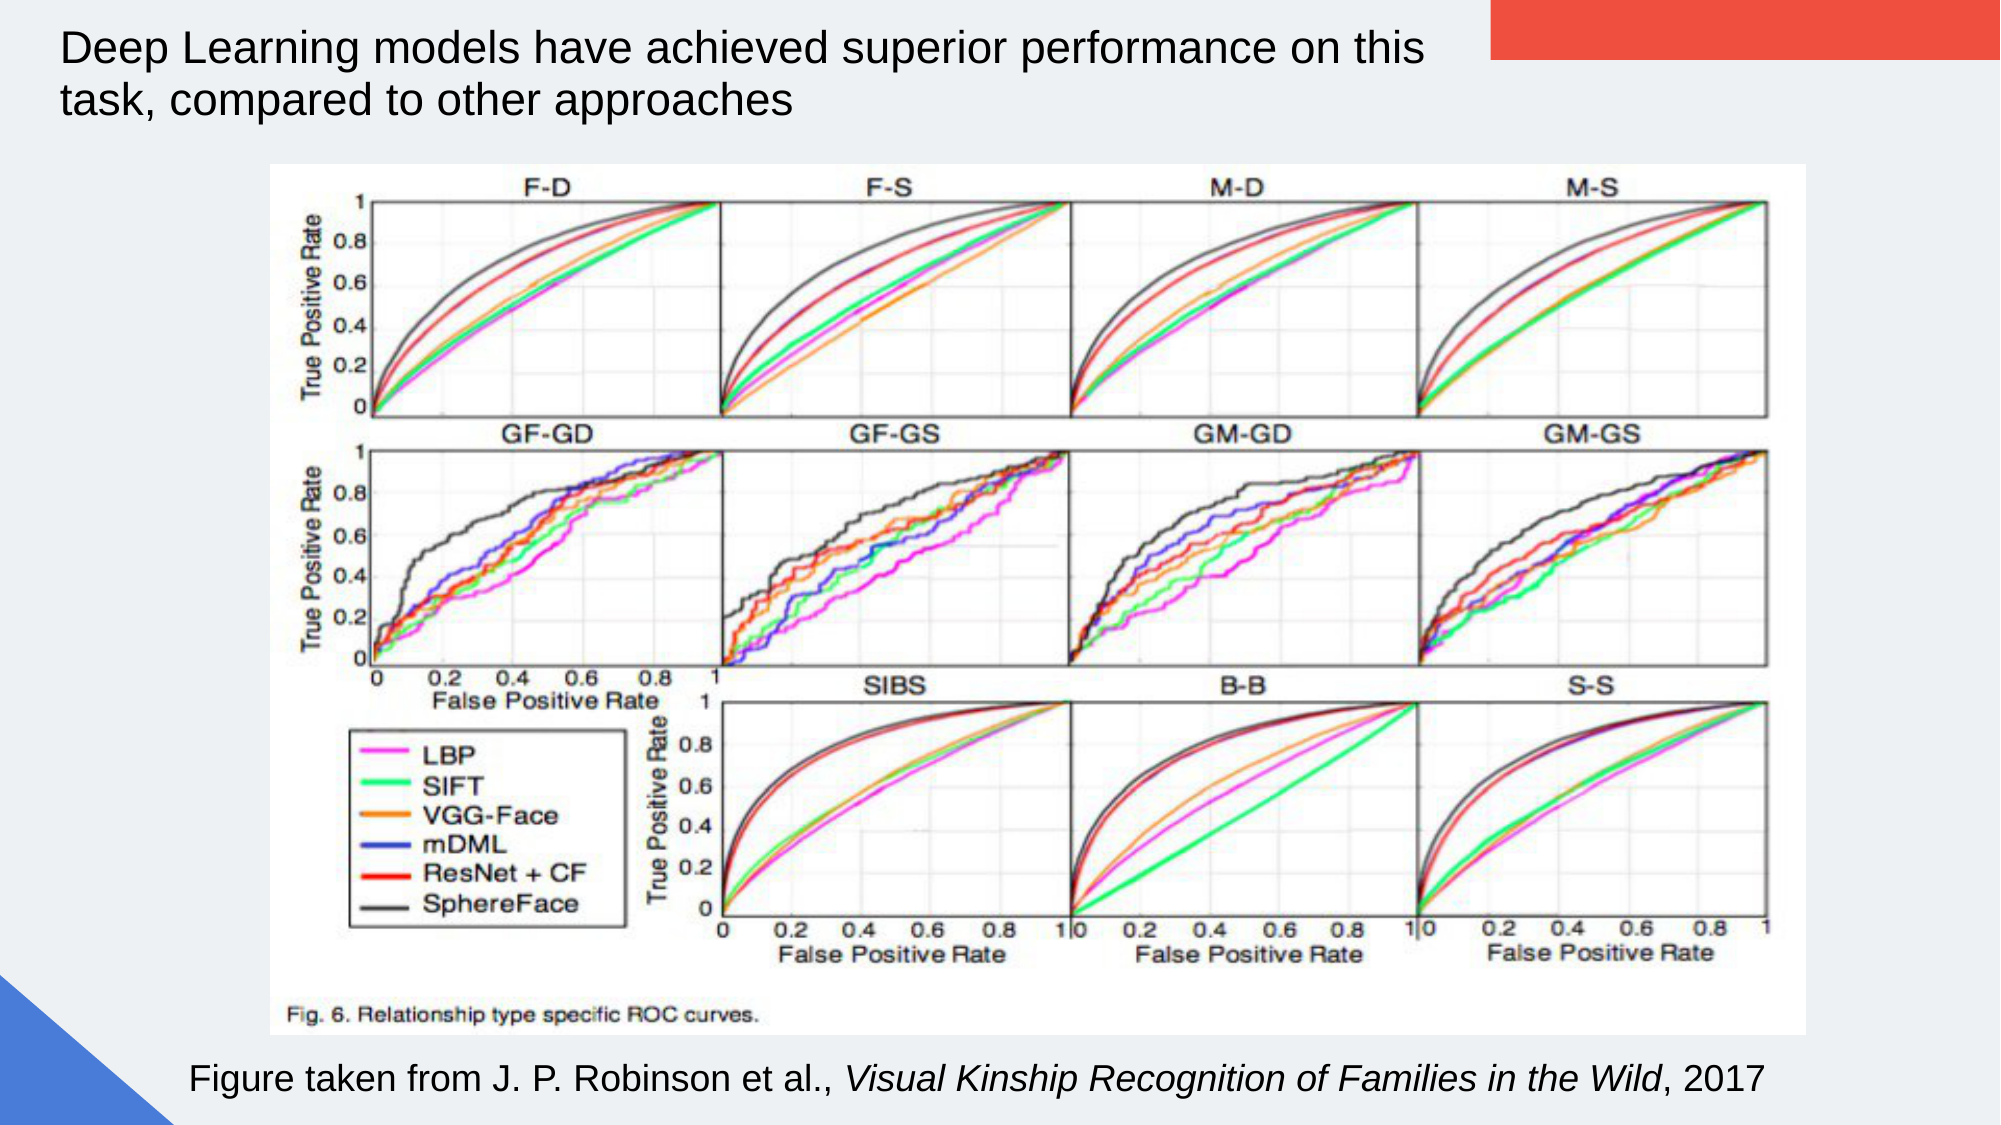

Deep Learning models have achieved superior performance on this task, compared to other approaches
Figure taken from J. P. Robinson et al., Visual Kinship Recognition of Families in the Wild, 2017